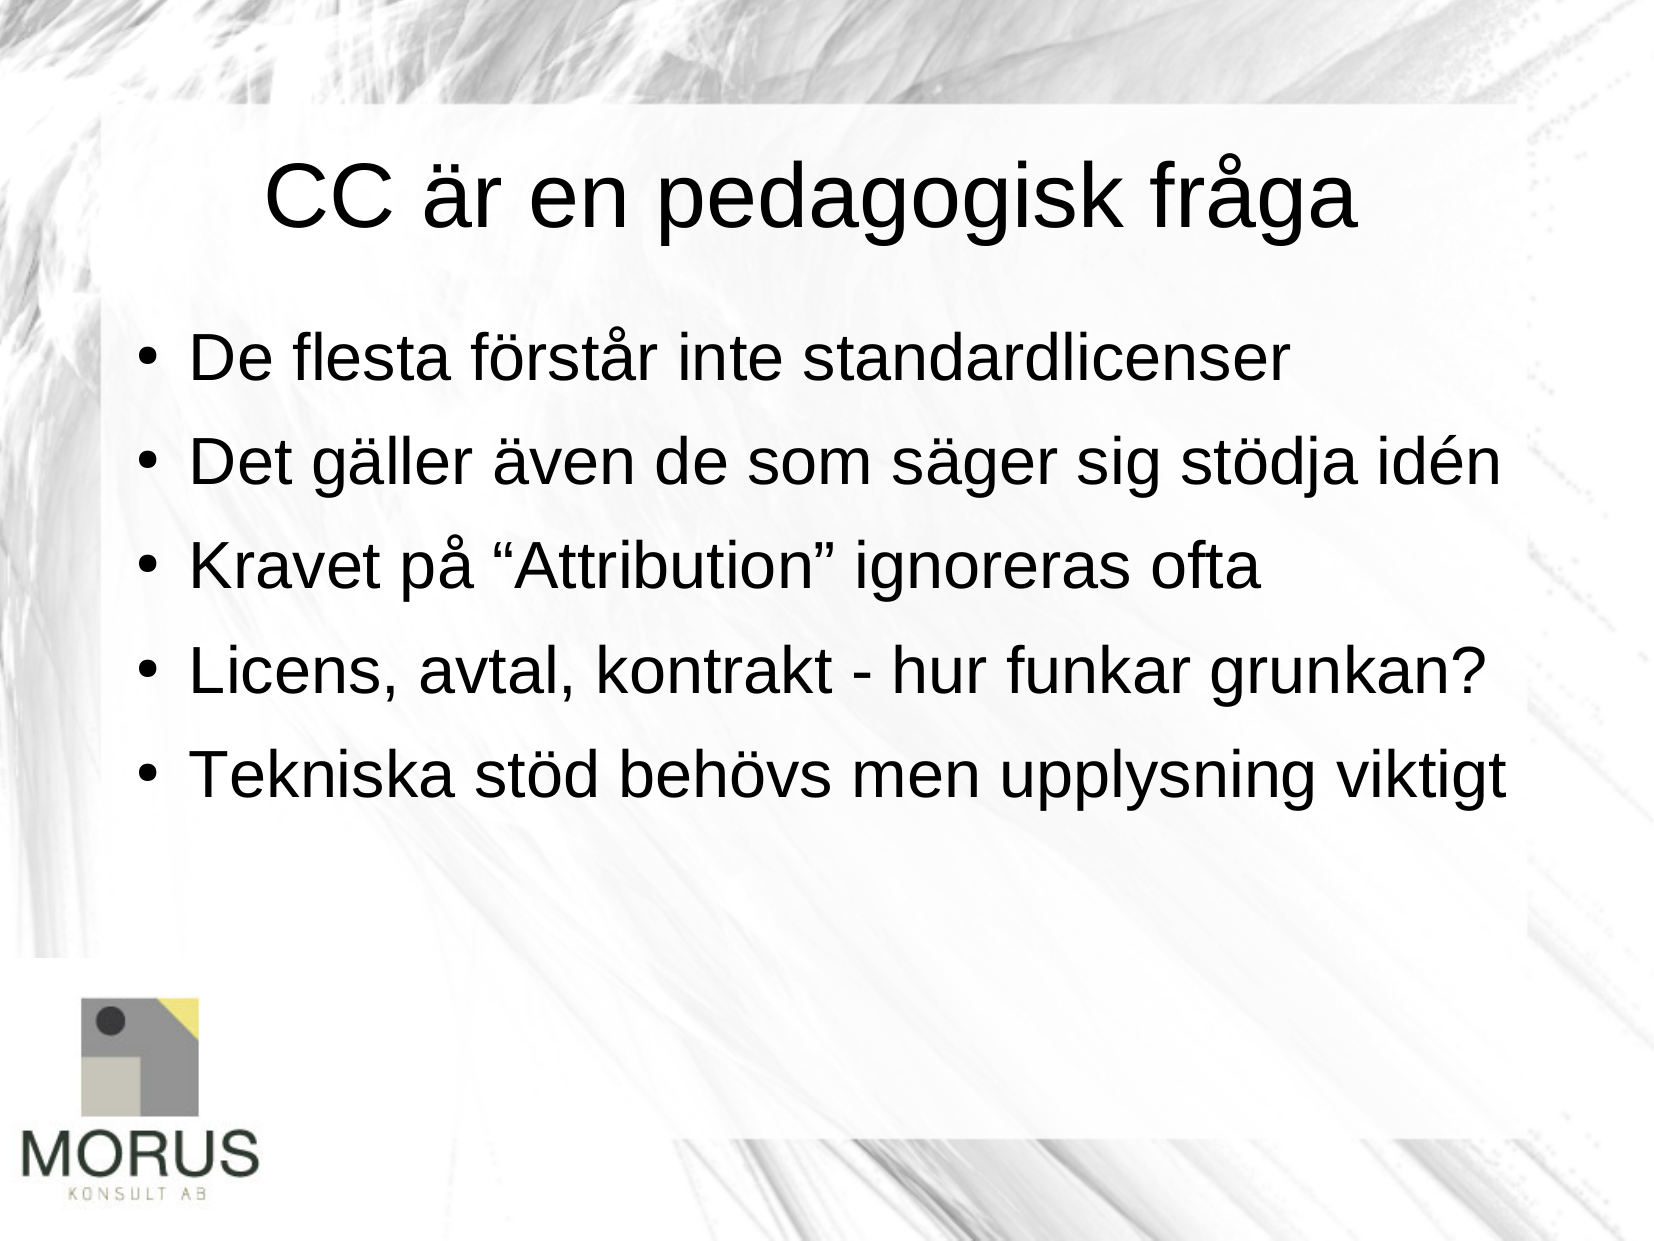

# CC är en pedagogisk fråga
De flesta förstår inte standardlicenser
Det gäller även de som säger sig stödja idén
Kravet på “Attribution” ignoreras ofta
Licens, avtal, kontrakt - hur funkar grunkan?
Tekniska stöd behövs men upplysning viktigt